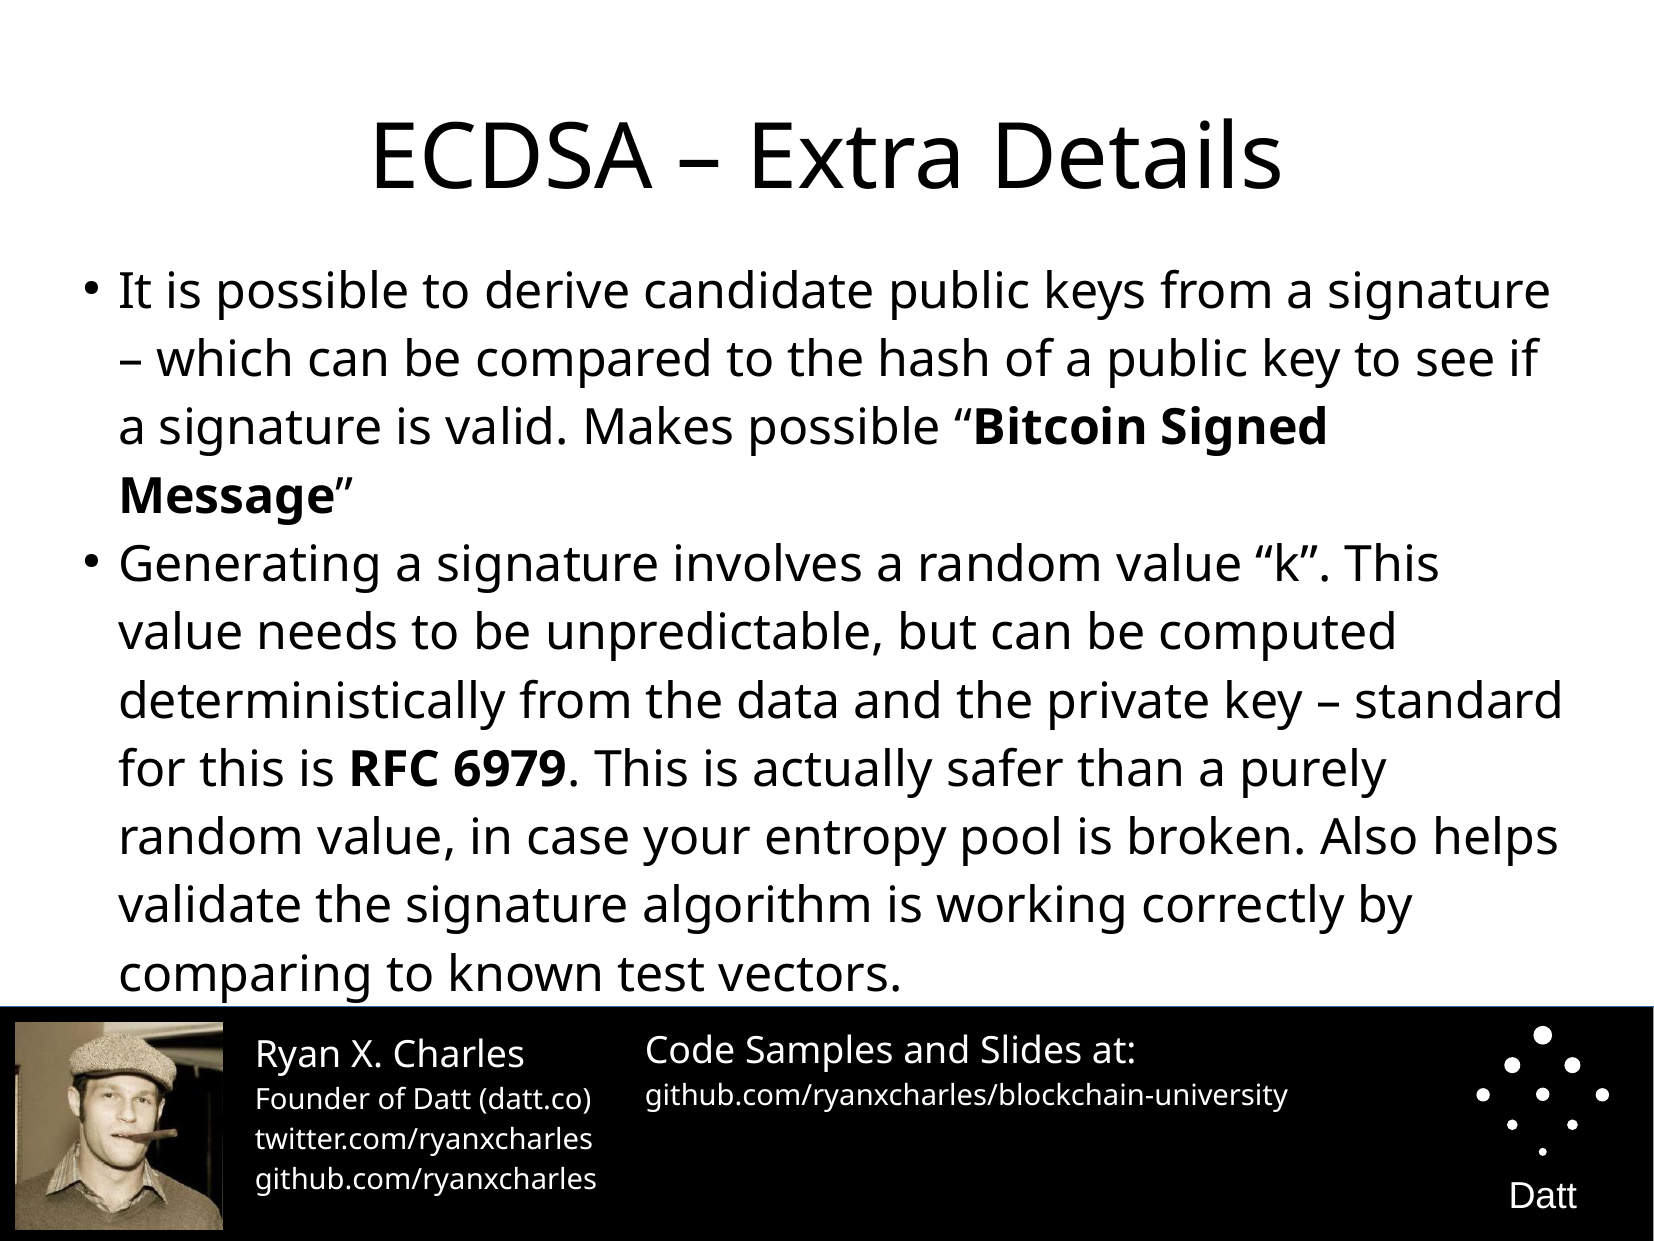

ECDSA – Extra Details
# It is possible to derive candidate public keys from a signature – which can be compared to the hash of a public key to see if a signature is valid. Makes possible “Bitcoin Signed Message”
Generating a signature involves a random value “k”. This value needs to be unpredictable, but can be computed deterministically from the data and the private key – standard for this is RFC 6979. This is actually safer than a purely random value, in case your entropy pool is broken. Also helps validate the signature algorithm is working correctly by comparing to known test vectors.
Code Samples and Slides at:
github.com/ryanxcharles/blockchain-university
Ryan X. Charles
Founder of Datt (datt.co)
twitter.com/ryanxcharles
github.com/ryanxcharles
Datt